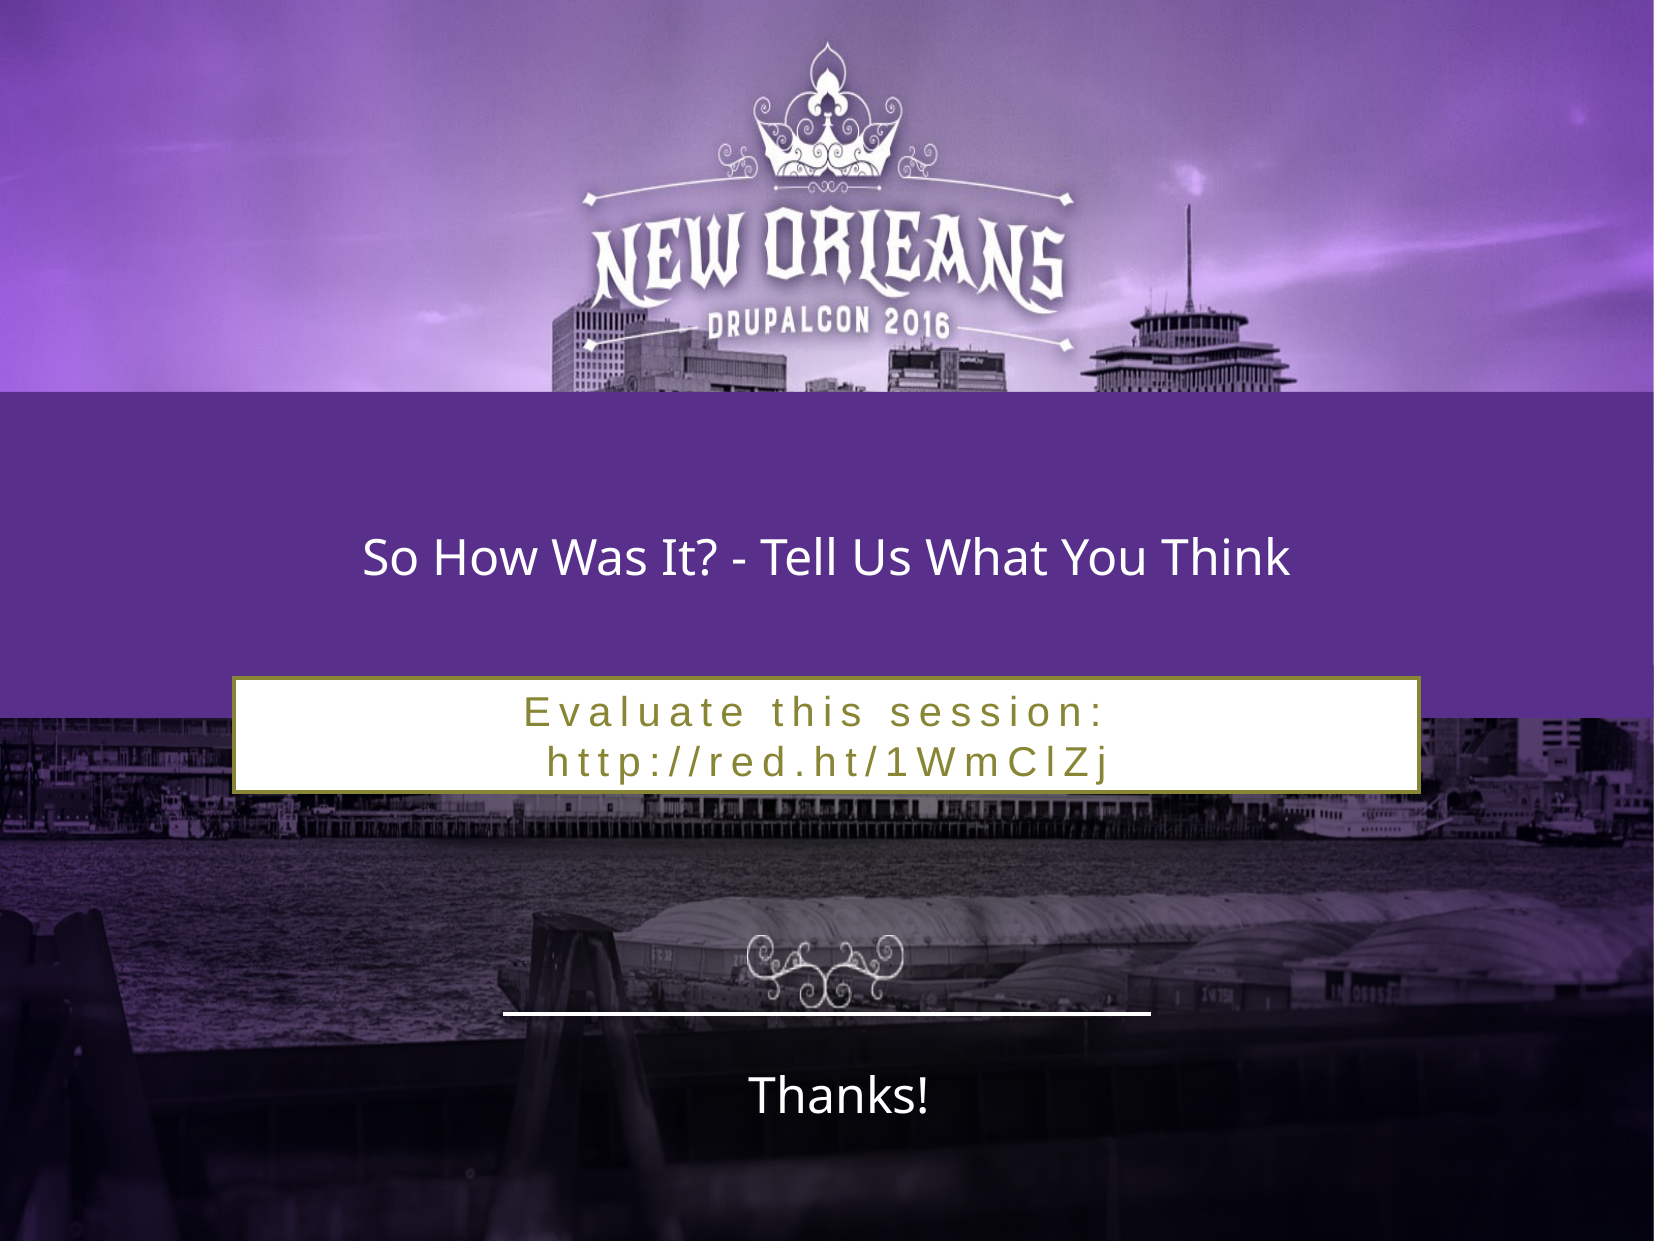

So How Was It? - Tell Us What You Think
Evaluate this session: http://red.ht/1WmClZj
Thanks!